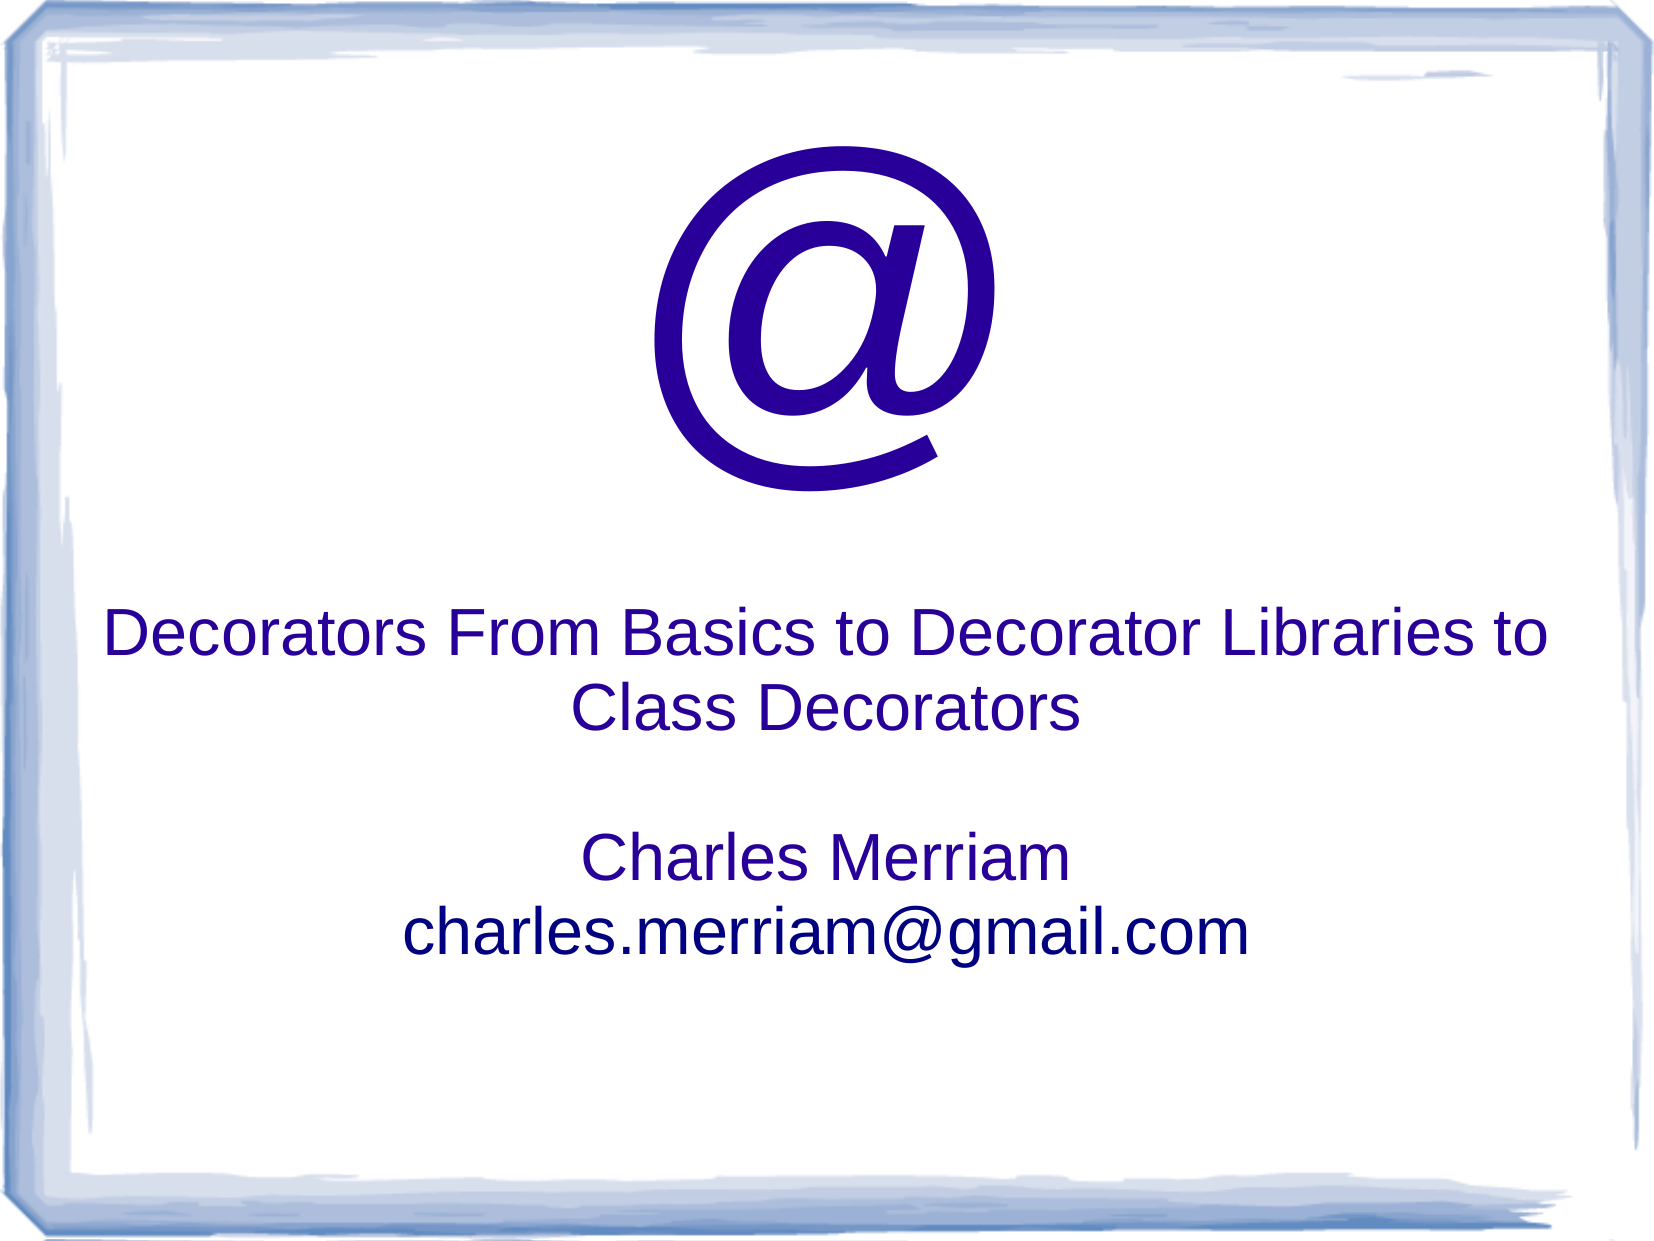

# @
Decorators From Basics to Decorator Libraries to Class Decorators
Charles Merriam
charles.merriam@gmail.com